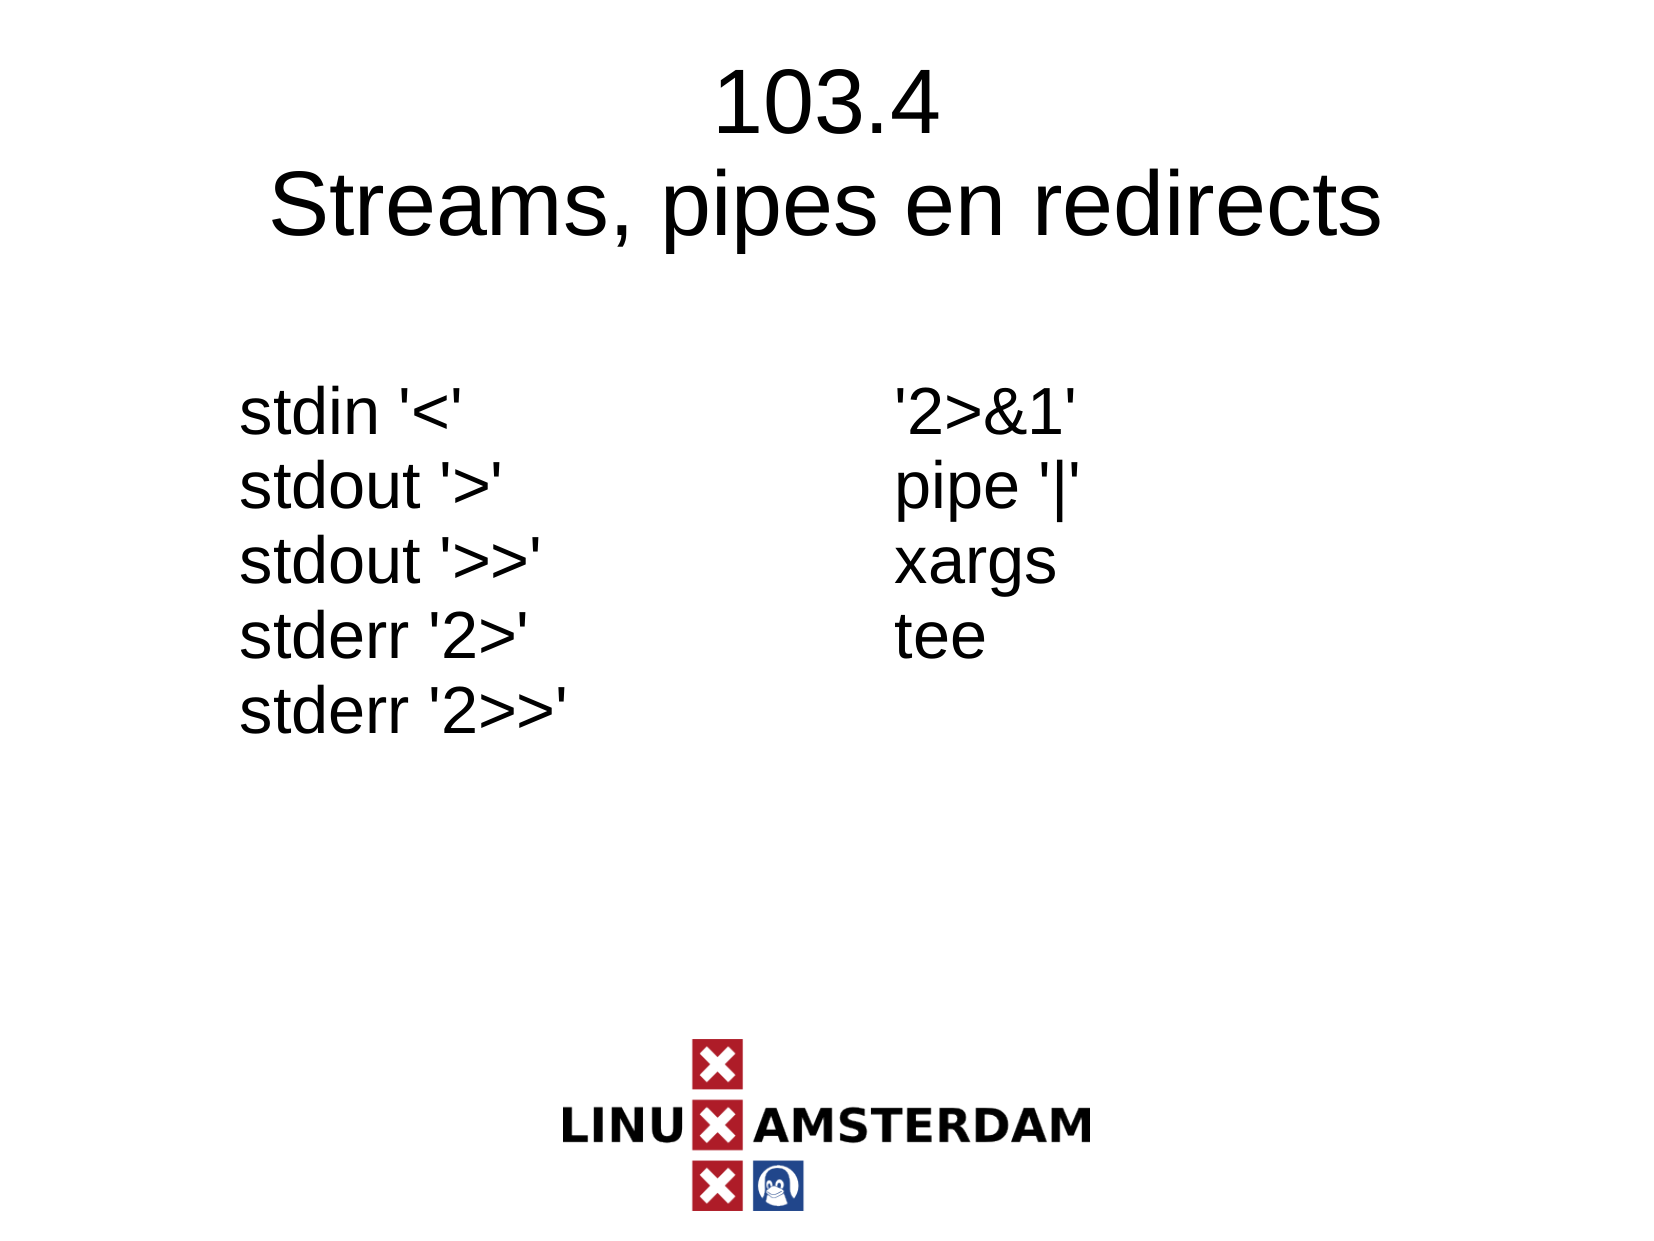

# 103.4 Streams, pipes en redirects
| stdin '<' stdout '>' stdout '>>' stderr '2>' stderr '2>>' | '2>&1' pipe '|' xargs tee |
| --- | --- |